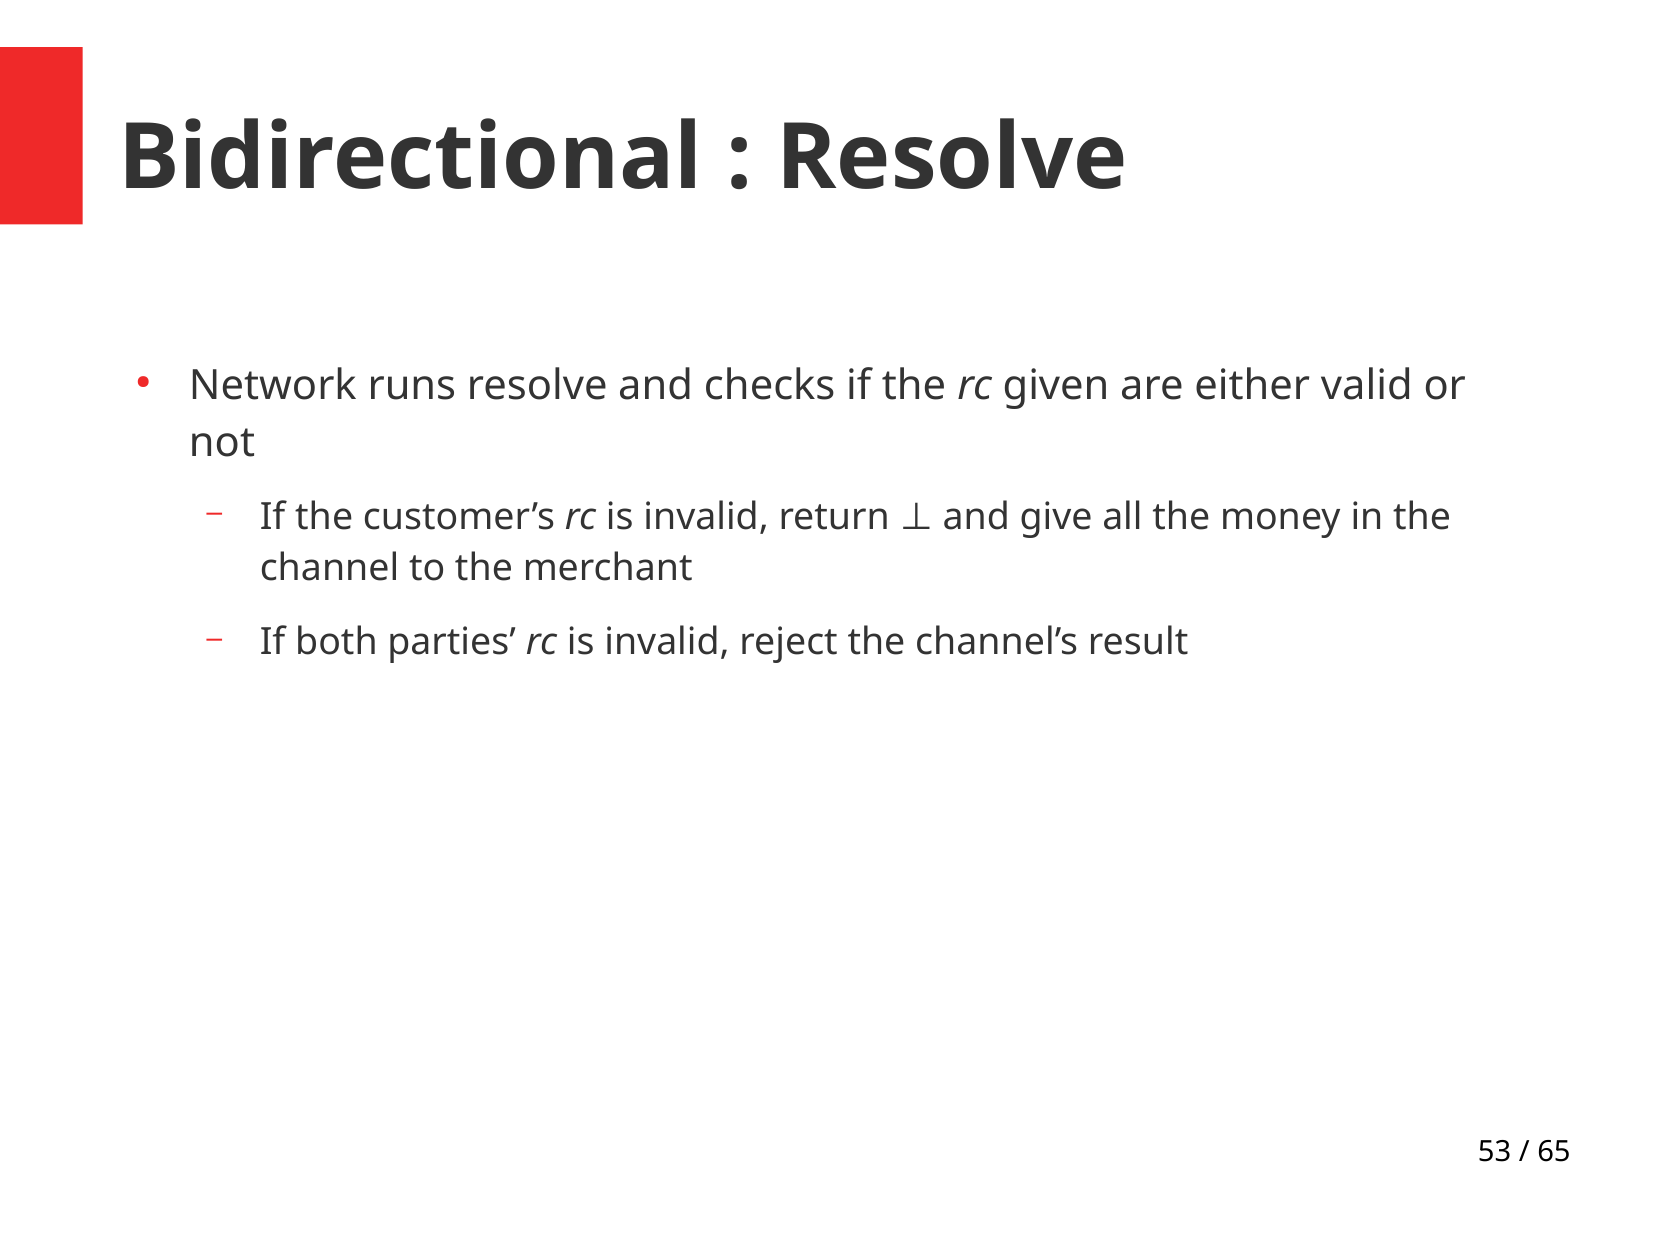

# Bidirectional : Resolve
Network runs resolve and checks if the rc given are either valid or not
If the customer’s rc is invalid, return ⊥ and give all the money in the channel to the merchant
If both parties’ rc is invalid, reject the channel’s result
53